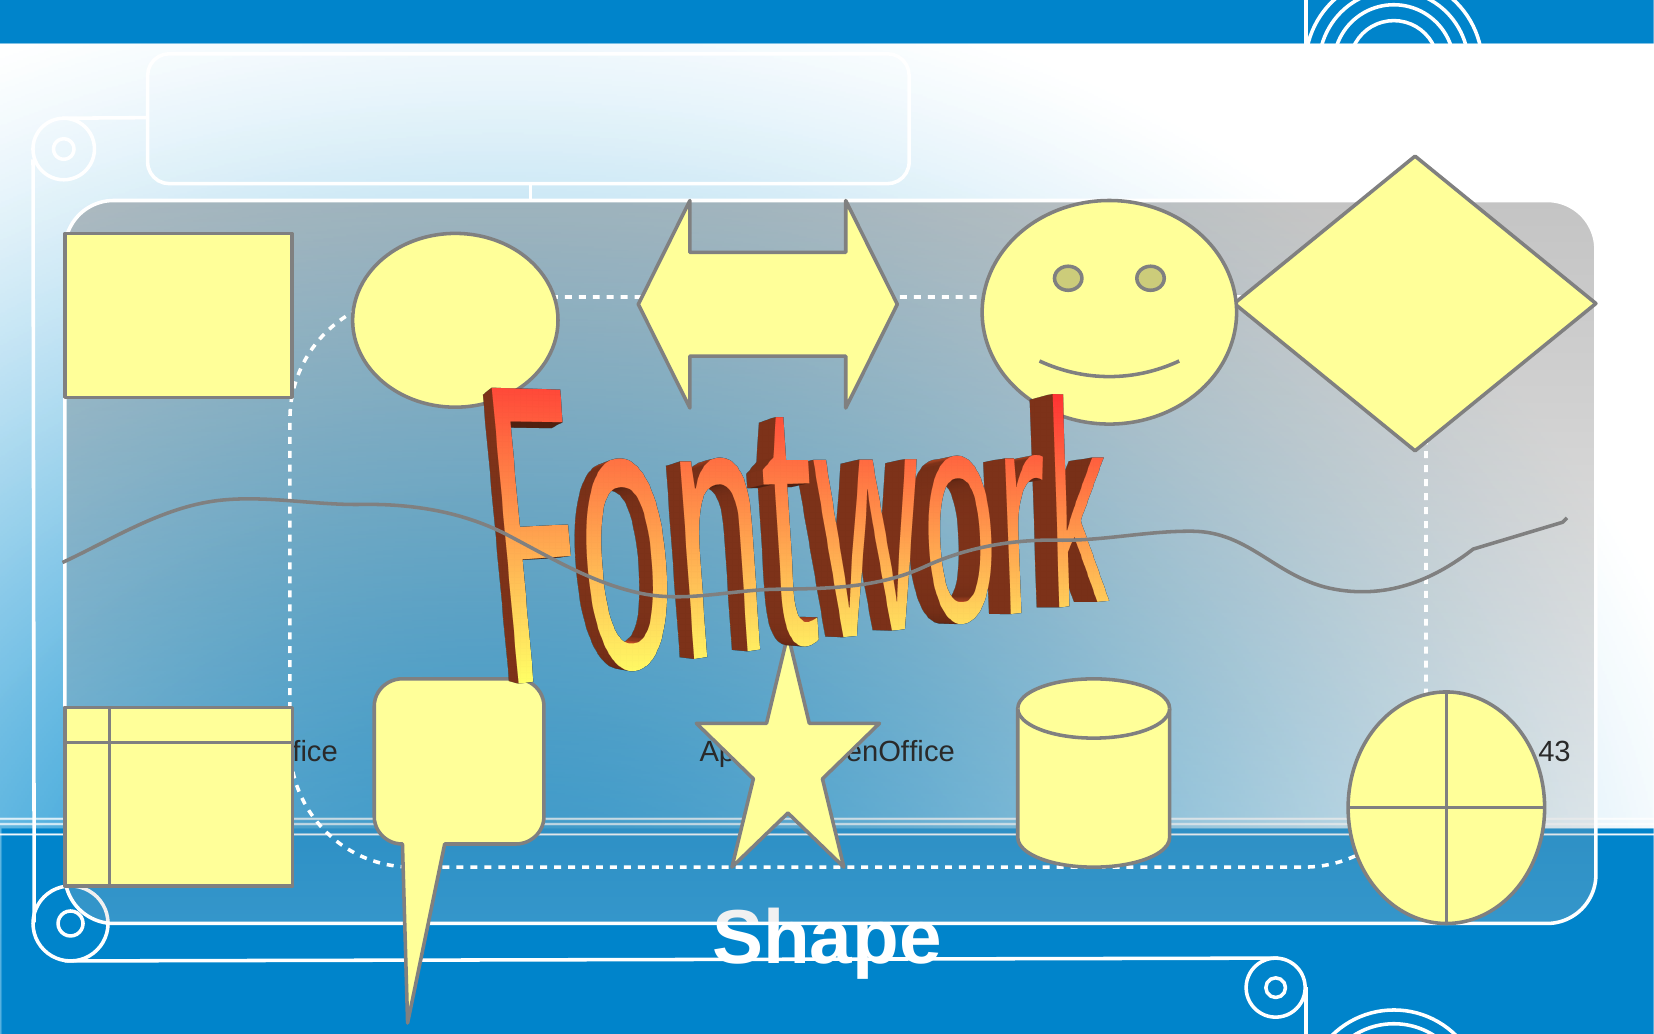

Fontwork
Apache OpenOffice
Apache OpenOffice
43
# Shape